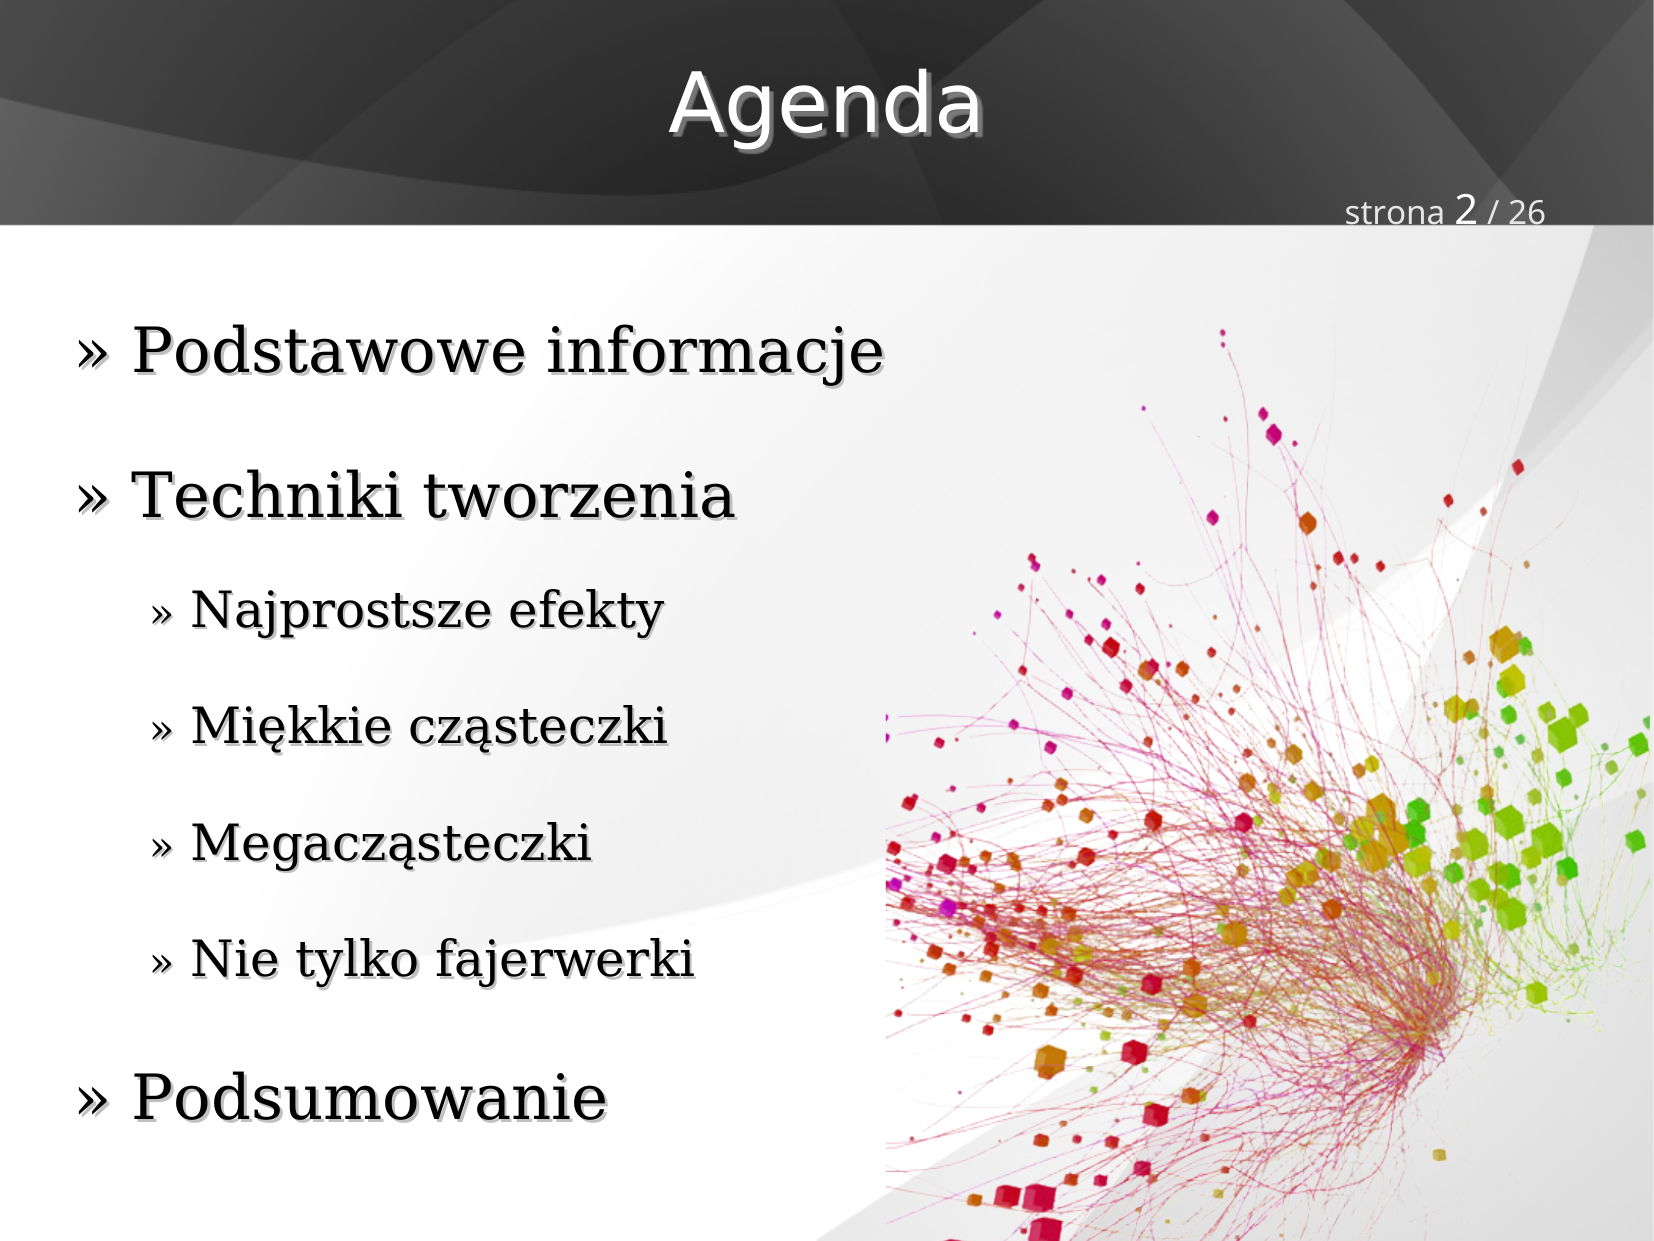

# Agenda
strona / 26
» Podstawowe informacje
» Techniki tworzenia
	» Najprostsze efekty
	» Miękkie cząsteczki
	» Megacząsteczki
	» Nie tylko fajerwerki
» Podsumowanie